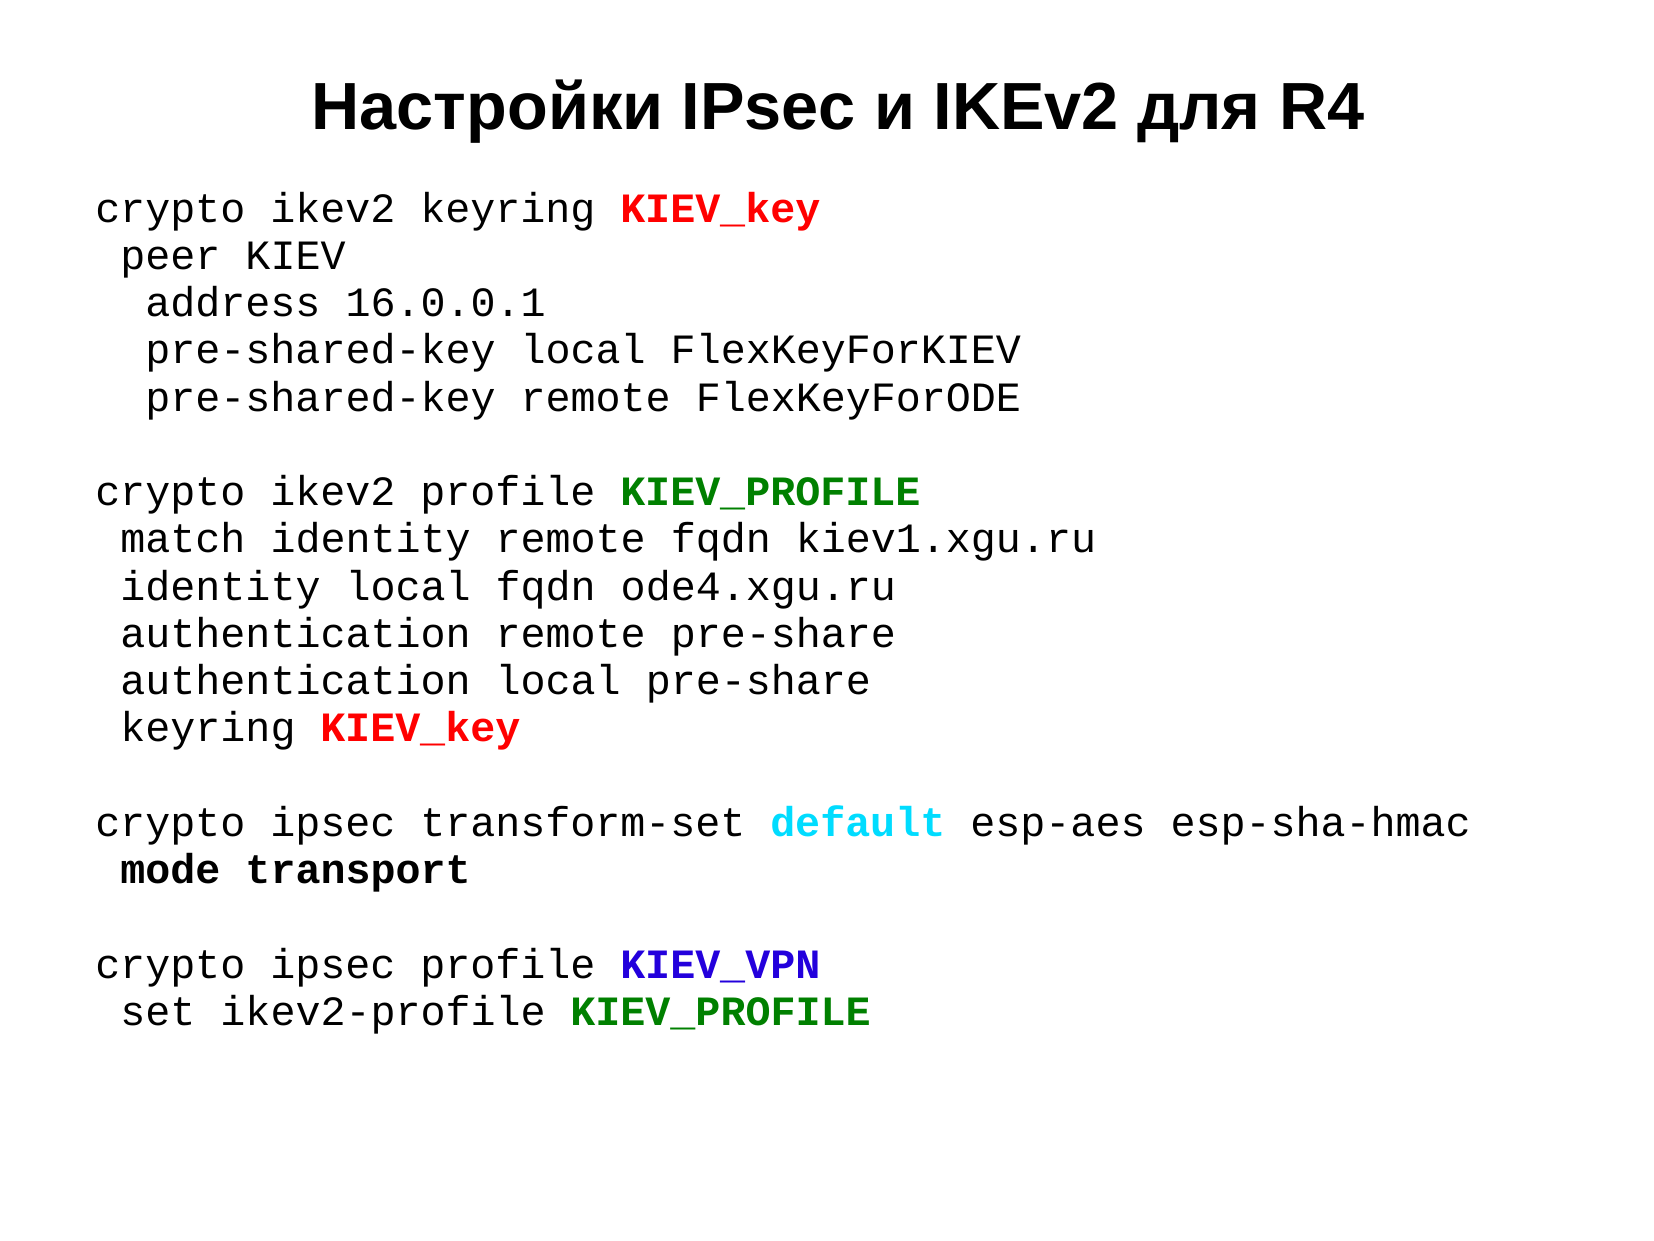

Настройки IPsec и IKEv2 для R4
# crypto ikev2 keyring KIEV_key
 peer KIEV
 address 16.0.0.1
 pre-shared-key local FlexKeyForKIEV
 pre-shared-key remote FlexKeyForODE
crypto ikev2 profile KIEV_PROFILE
 match identity remote fqdn kiev1.xgu.ru
 identity local fqdn ode4.xgu.ru
 authentication remote pre-share
 authentication local pre-share
 keyring KIEV_key
crypto ipsec transform-set default esp-aes esp-sha-hmac
 mode transport
crypto ipsec profile KIEV_VPN
 set ikev2-profile KIEV_PROFILE